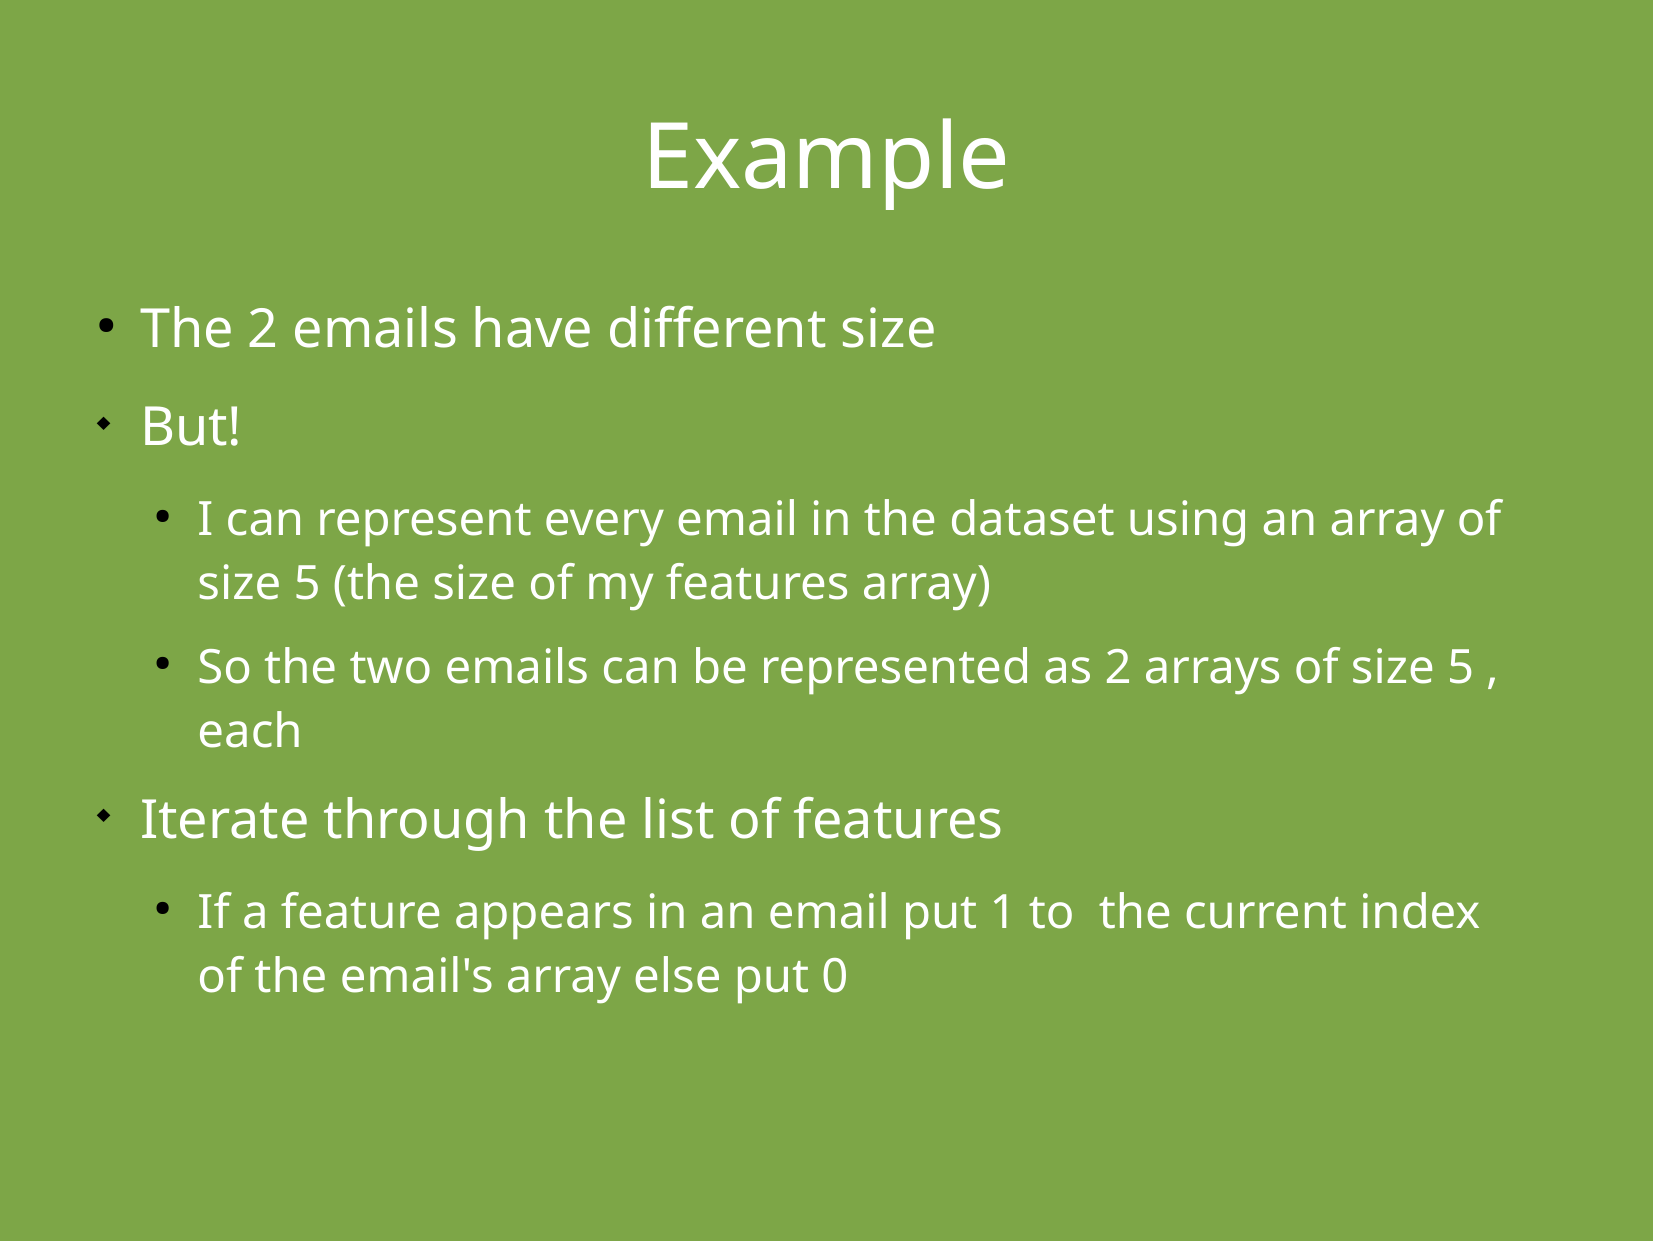

# Example
The 2 emails have different size
But!
I can represent every email in the dataset using an array of size 5 (the size of my features array)
So the two emails can be represented as 2 arrays of size 5 , each
Iterate through the list of features
If a feature appears in an email put 1 to the current index of the email's array else put 0